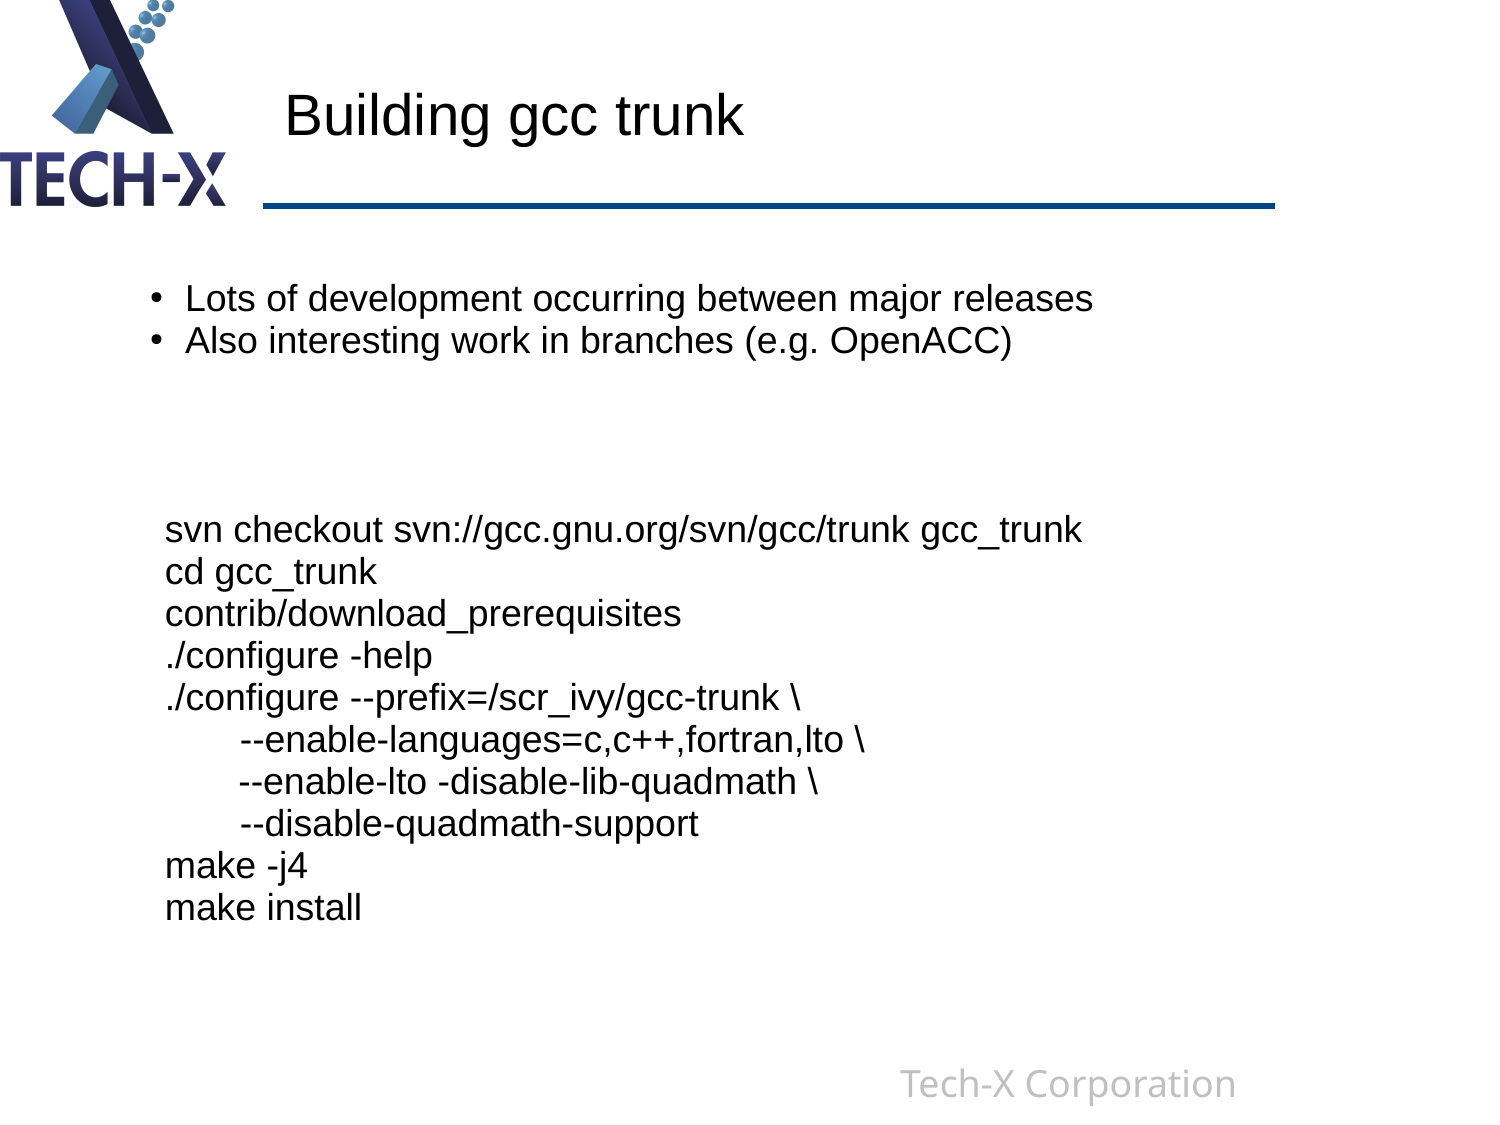

Building gcc trunk
Lots of development occurring between major releases
Also interesting work in branches (e.g. OpenACC)
svn checkout svn://gcc.gnu.org/svn/gcc/trunk gcc_trunk
cd gcc_trunk
contrib/download_prerequisites
./configure -help
./configure --prefix=/scr_ivy/gcc-trunk \
	--enable-languages=c,c++,fortran,lto \
 --enable-lto -disable-lib-quadmath \
	--disable-quadmath-support
make -j4
make install